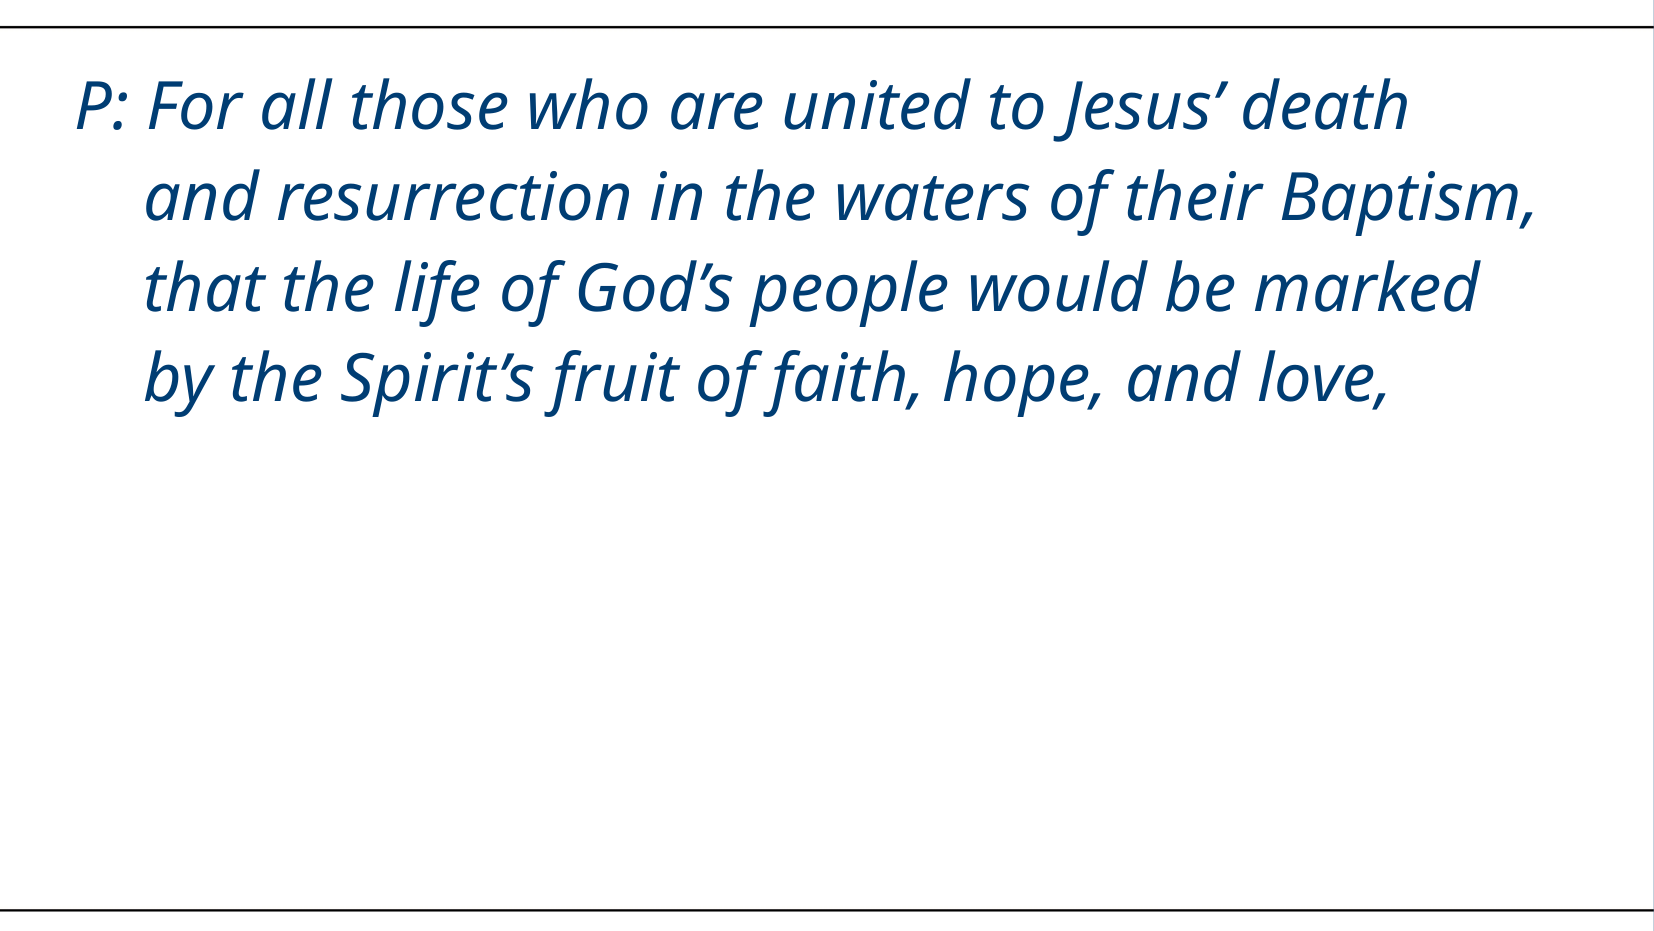

P: For all those who are united to Jesus’ death
 and resurrection in the waters of their Baptism,
 that the life of God’s people would be marked
 by the Spirit’s fruit of faith, hope, and love,